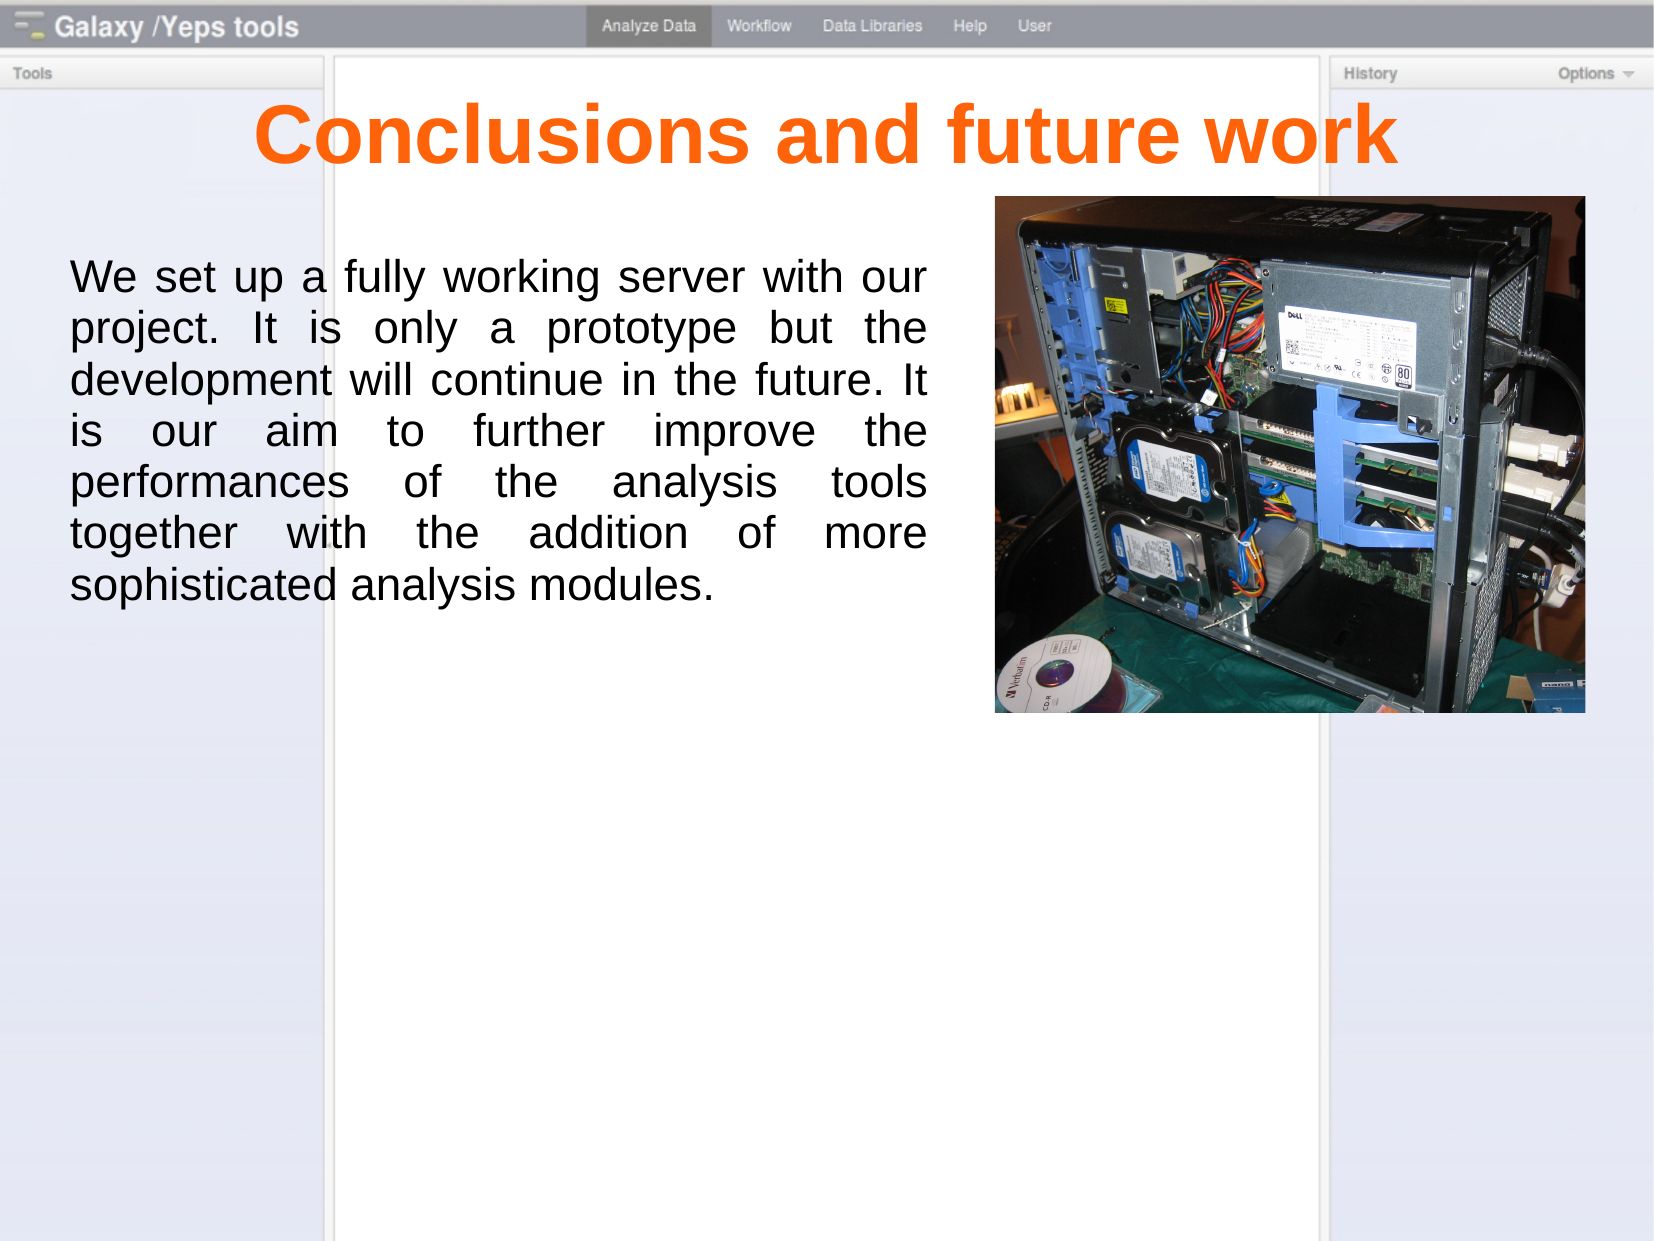

# Conclusions and future work
We set up a fully working server with our project. It is only a prototype but the development will continue in the future. It is our aim to further improve the performances of the analysis tools together with the addition of more sophisticated analysis modules.